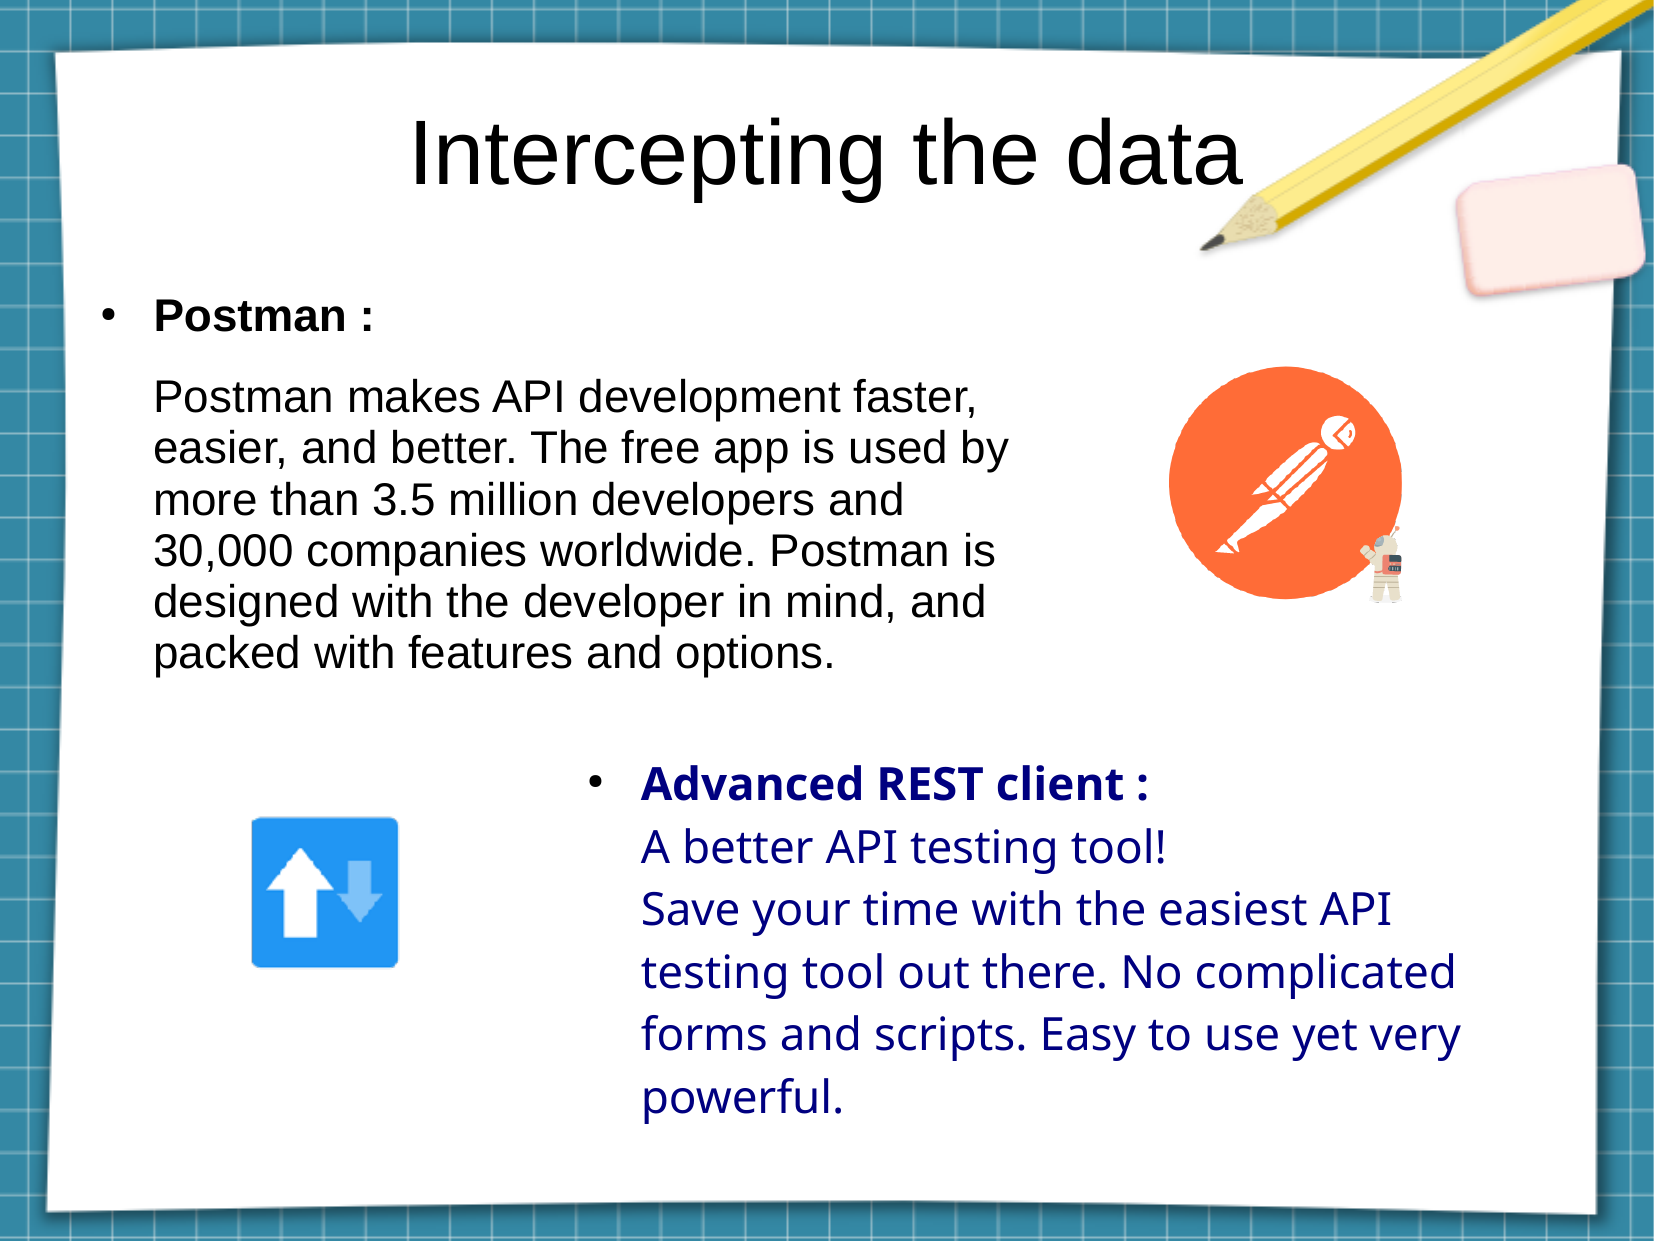

# Intercepting the data
Postman :
Postman makes API development faster, easier, and better. The free app is used by more than 3.5 million developers and 30,000 companies worldwide. Postman is designed with the developer in mind, and packed with features and options.
Advanced REST client :
A better API testing tool!
Save your time with the easiest API testing tool out there. No complicated forms and scripts. Easy to use yet very powerful.